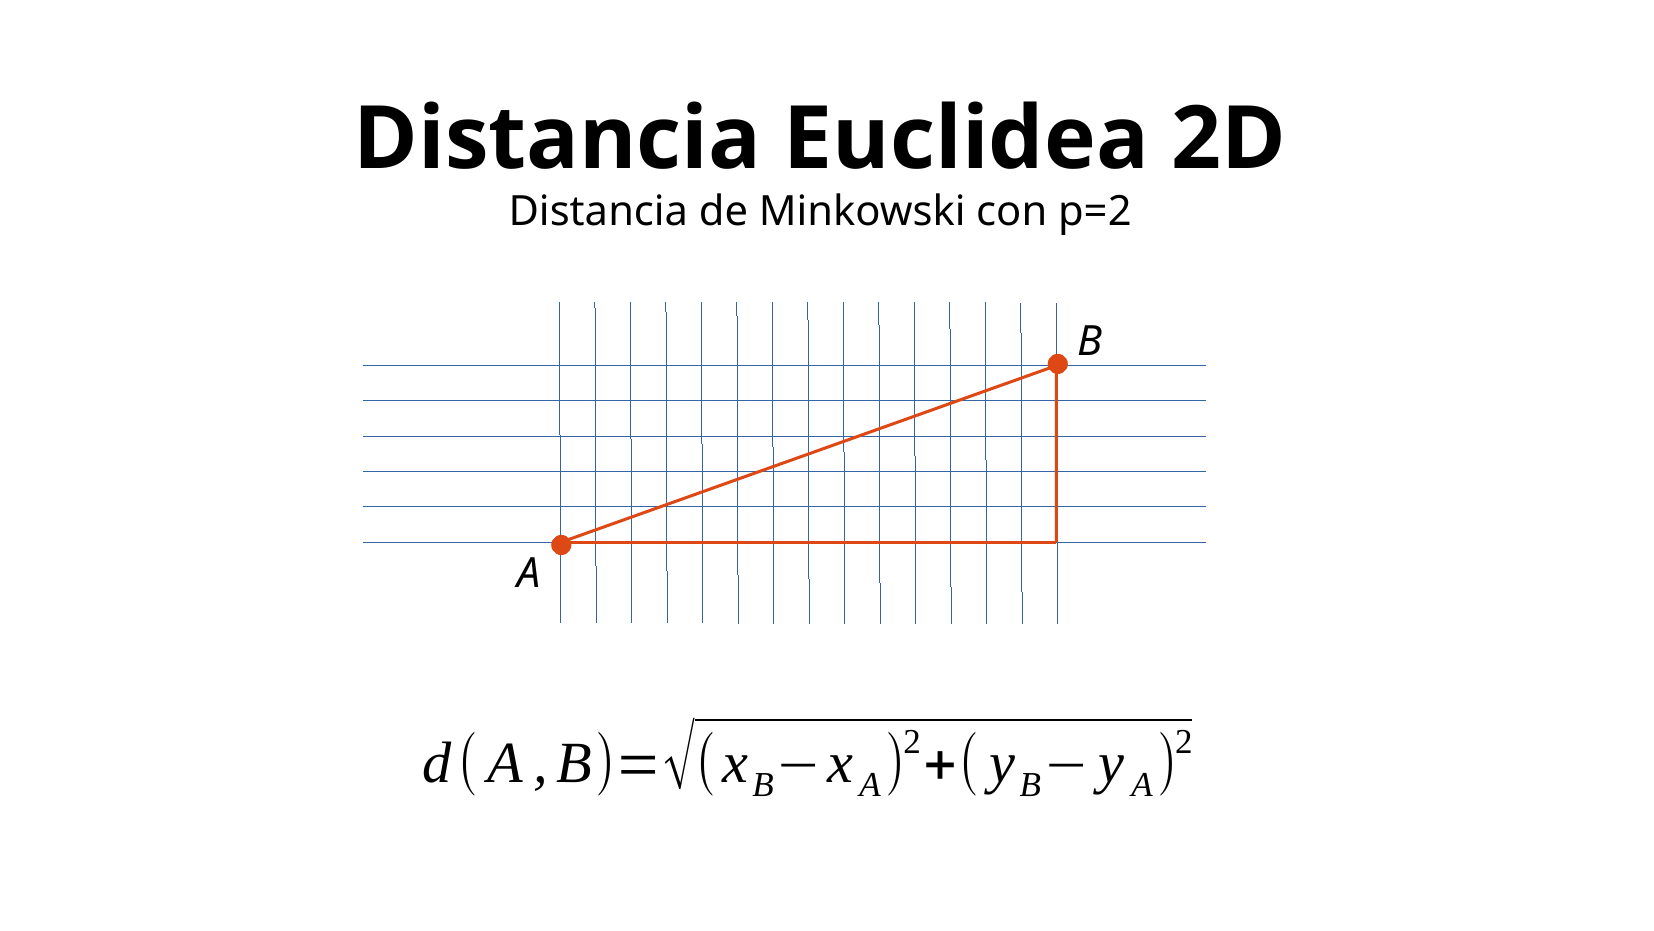

Distancia Euclidea 2D
Distancia de Minkowski con p=2
B
A